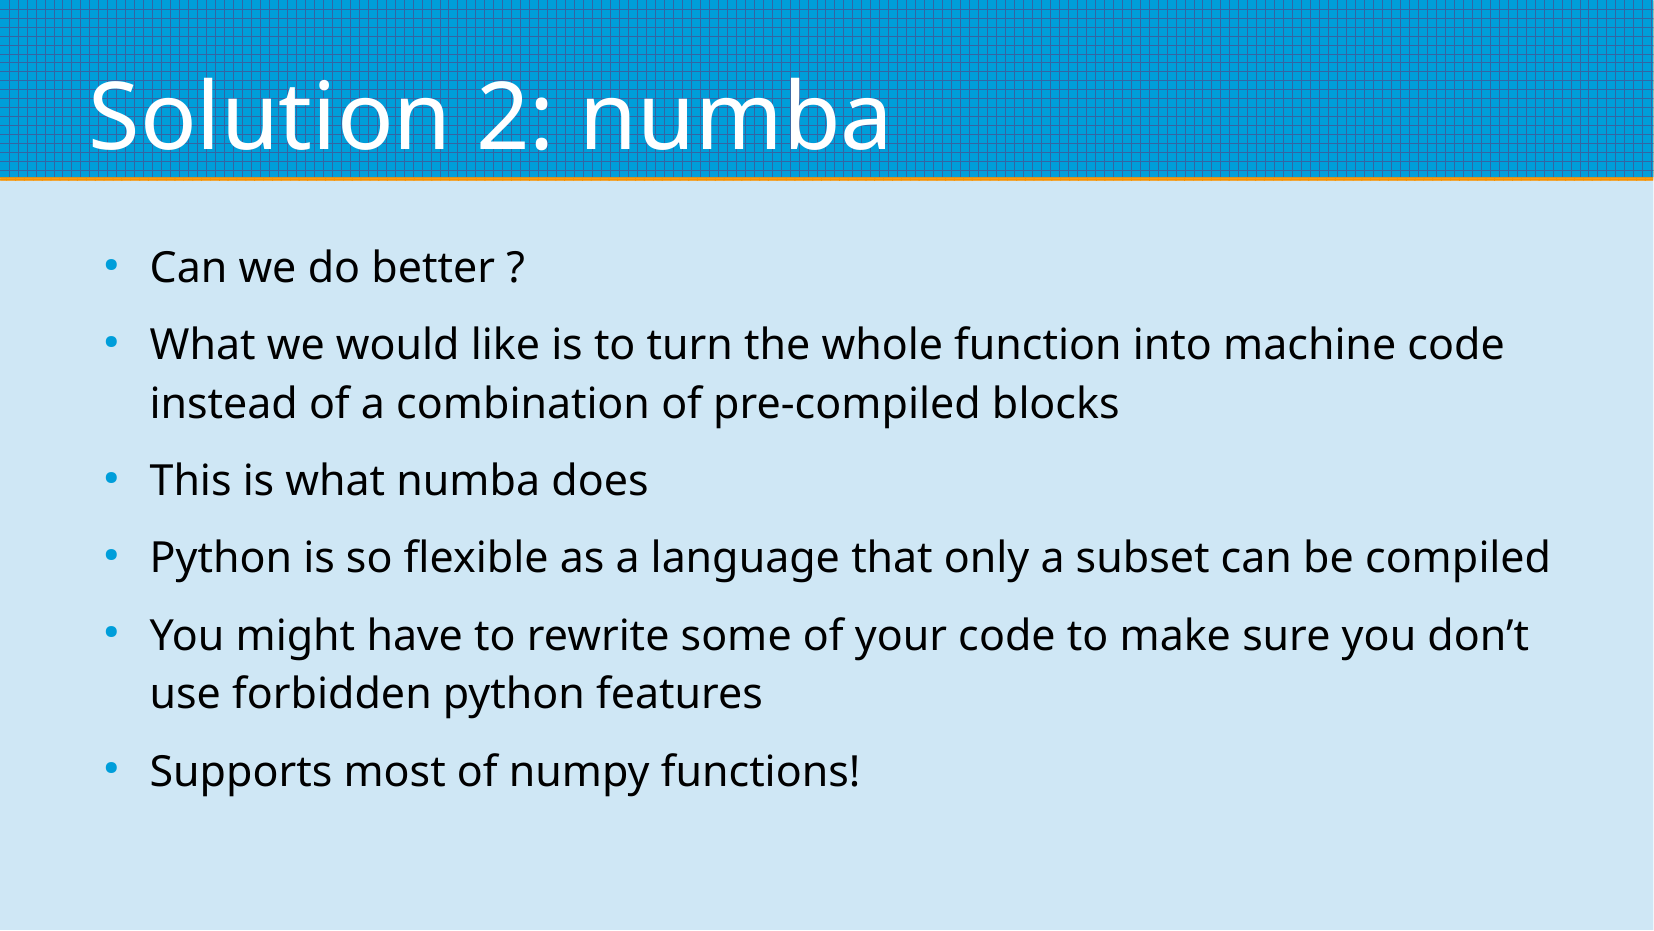

# Solution 2: numba
Can we do better ?
What we would like is to turn the whole function into machine code instead of a combination of pre-compiled blocks
This is what numba does
Python is so flexible as a language that only a subset can be compiled
You might have to rewrite some of your code to make sure you don’t use forbidden python features
Supports most of numpy functions!